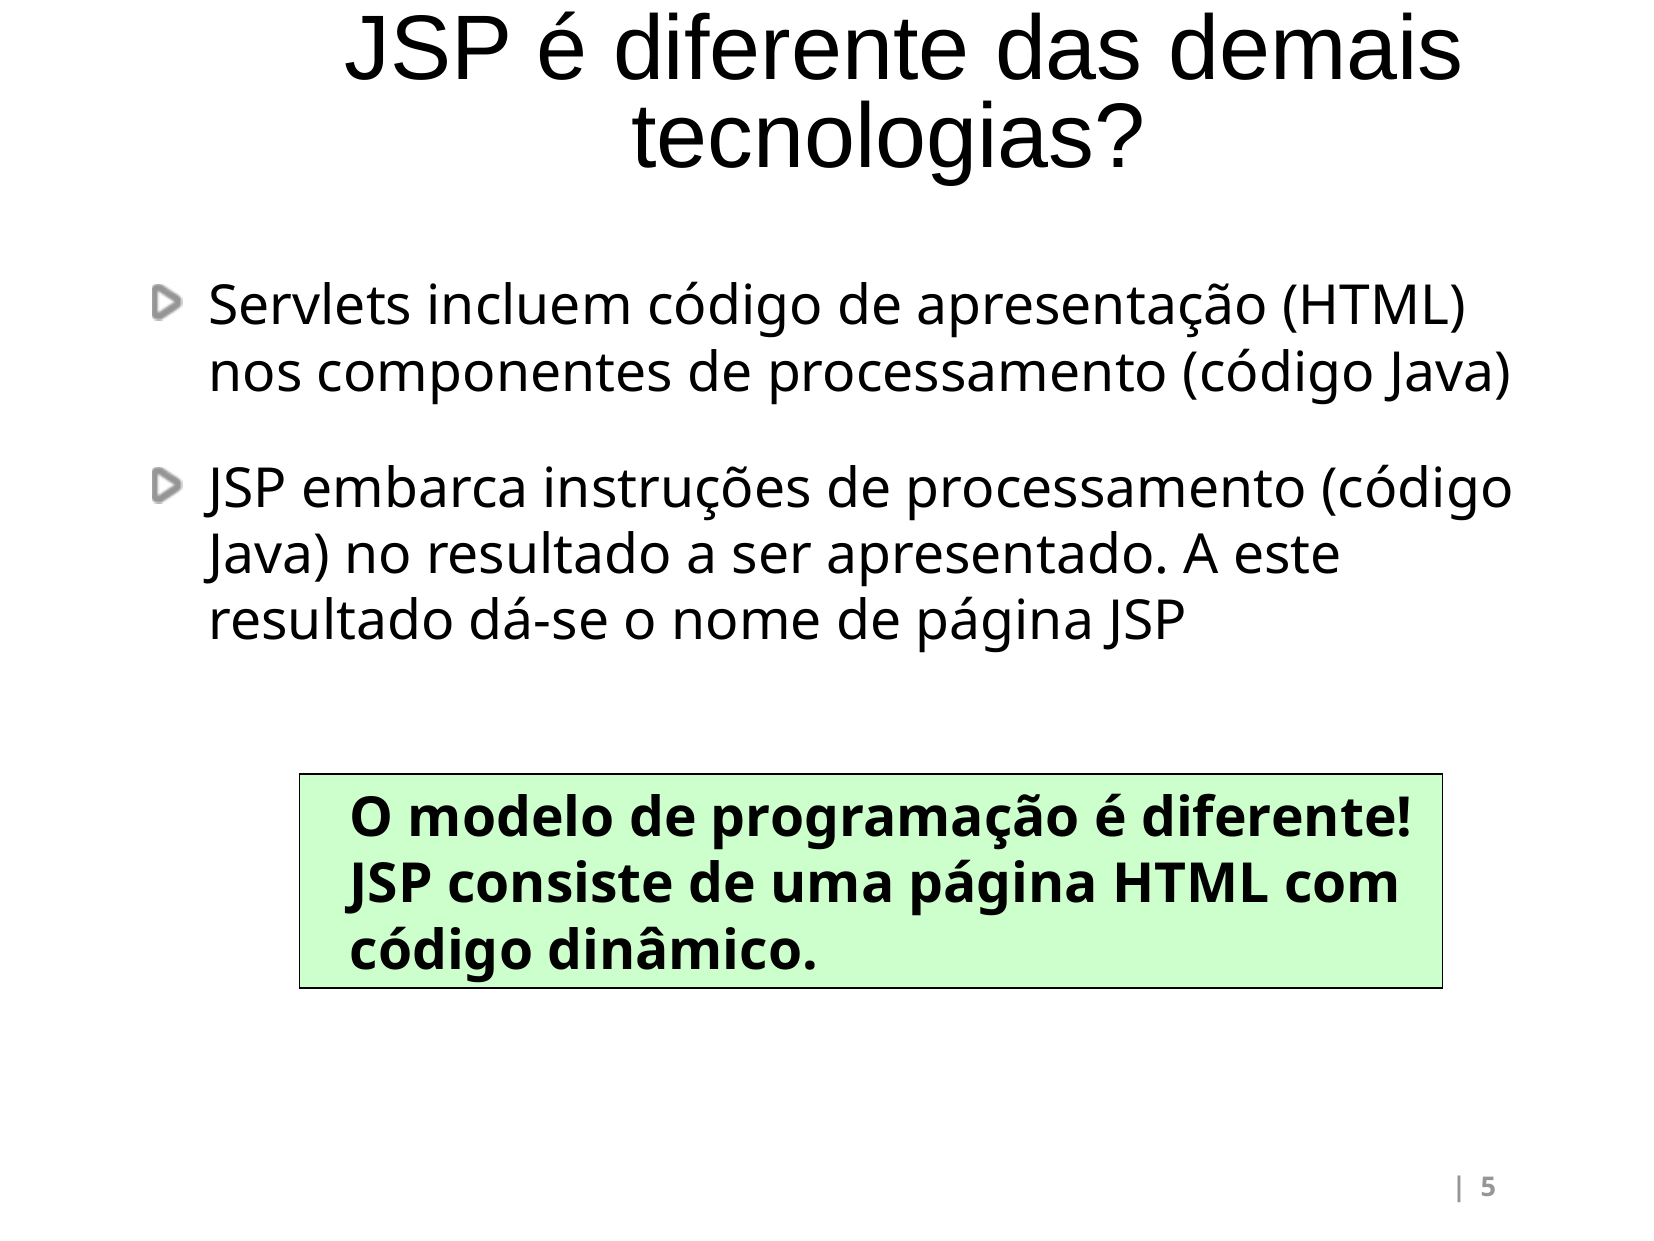

# JSP é diferente das demais tecnologias?
Servlets incluem código de apresentação (HTML) nos componentes de processamento (código Java)‏
JSP embarca instruções de processamento (código Java) no resultado a ser apresentado. A este resultado dá-se o nome de página JSP
O modelo de programação é diferente!
JSP consiste de uma página HTML com
código dinâmico.